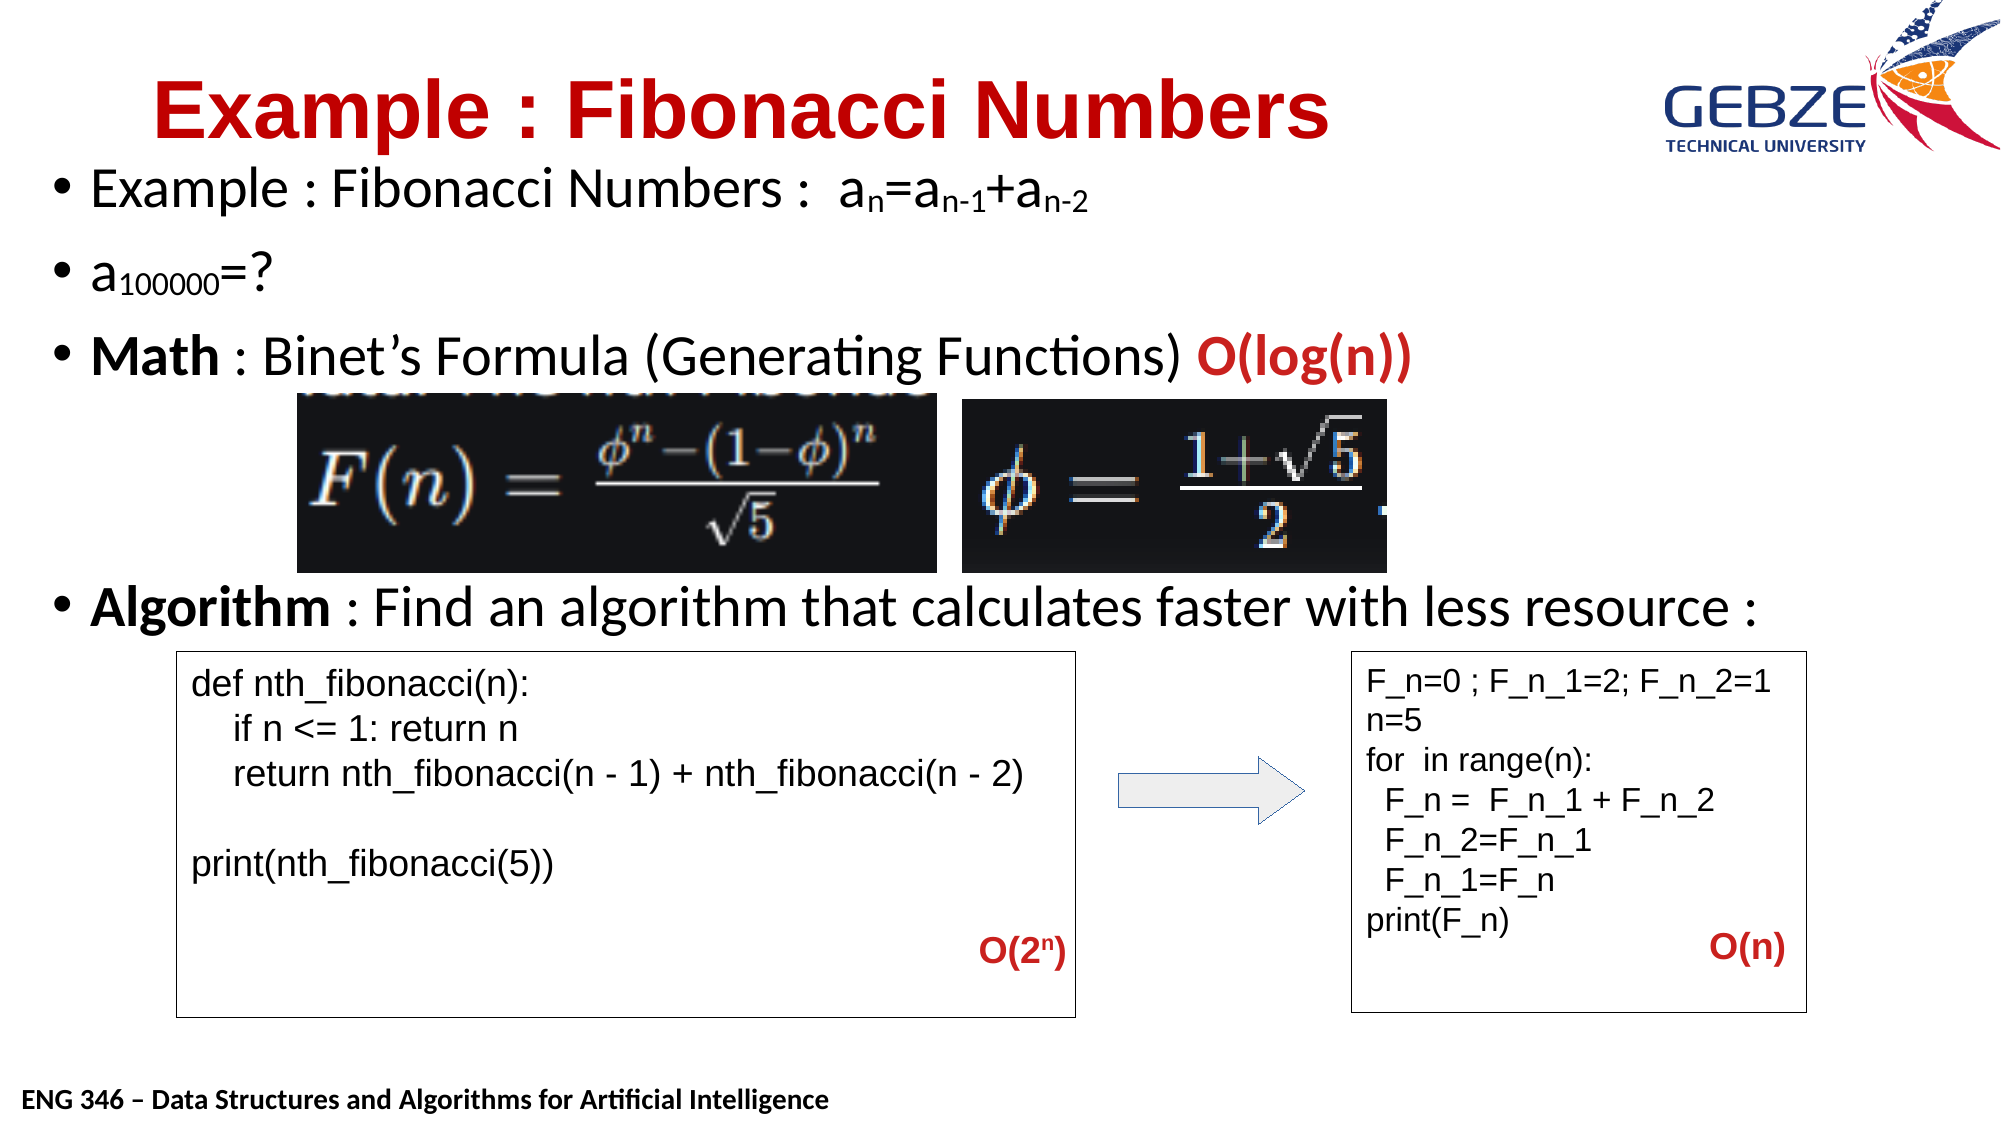

# Example : Fibonacci Numbers
Example : Fibonacci Numbers : an=an-1+an-2
a100000=?
Math : Binet’s Formula (Generating Functions) O(log(n))
Algorithm : Find an algorithm that calculates faster with less resource :
def nth_fibonacci(n):
 if n <= 1: return n
 return nth_fibonacci(n - 1) + nth_fibonacci(n - 2)
print(nth_fibonacci(5))
O(2n)
F_n=0 ; F_n_1=2; F_n_2=1
n=5
for in range(n):
 F_n = F_n_1 + F_n_2
 F_n_2=F_n_1
 F_n_1=F_n
print(F_n)
O(n)